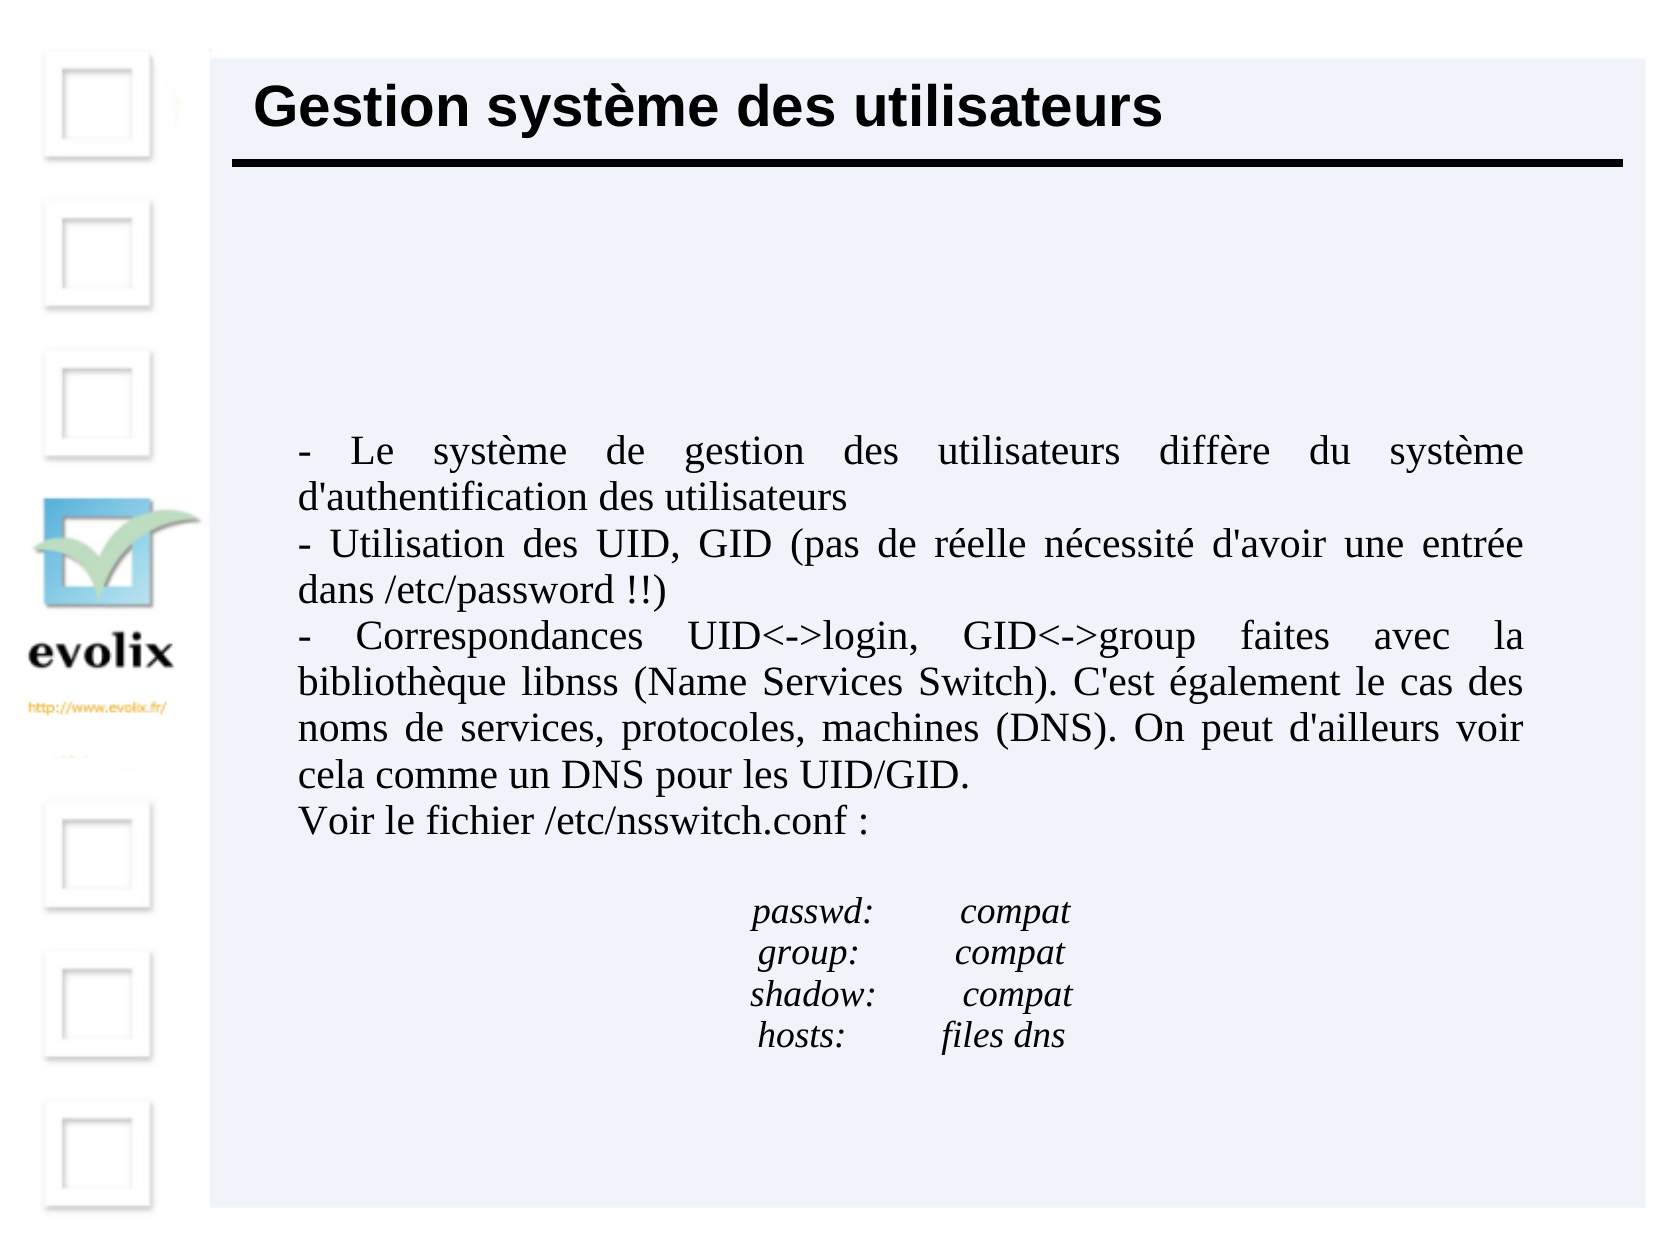

Gestion système des utilisateurs
- Le système de gestion des utilisateurs diffère du système d'authentification des utilisateurs
- Utilisation des UID, GID (pas de réelle nécessité d'avoir une entrée dans /etc/password !!)
- Correspondances UID<->login, GID<->group faites avec la bibliothèque libnss (Name Services Switch). C'est également le cas des noms de services, protocoles, machines (DNS). On peut d'ailleurs voir cela comme un DNS pour les UID/GID.
Voir le fichier /etc/nsswitch.conf :
passwd: compat
group: compat
shadow: compat
hosts: files dns